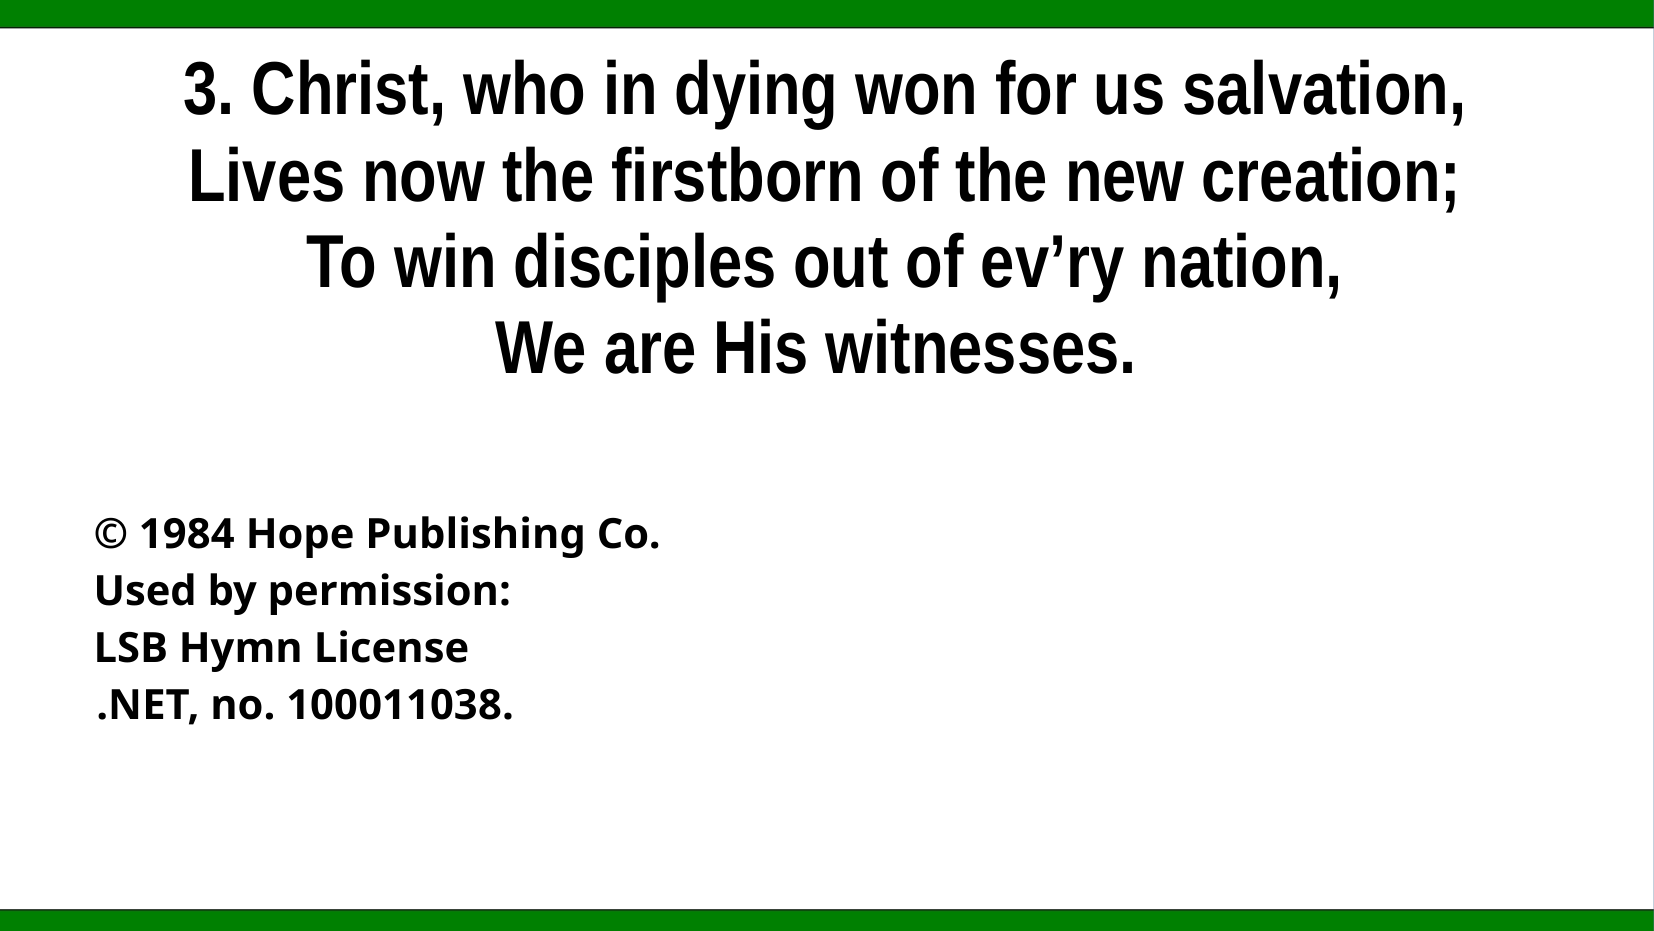

3. Christ, who in dying won for us salvation,
Lives now the firstborn of the new creation;
To win disciples out of ev’ry nation,
We are His witnesses.
© 1984 Hope Publishing Co.
Used by permission:
LSB Hymn License
 .NET, no. 100011038.